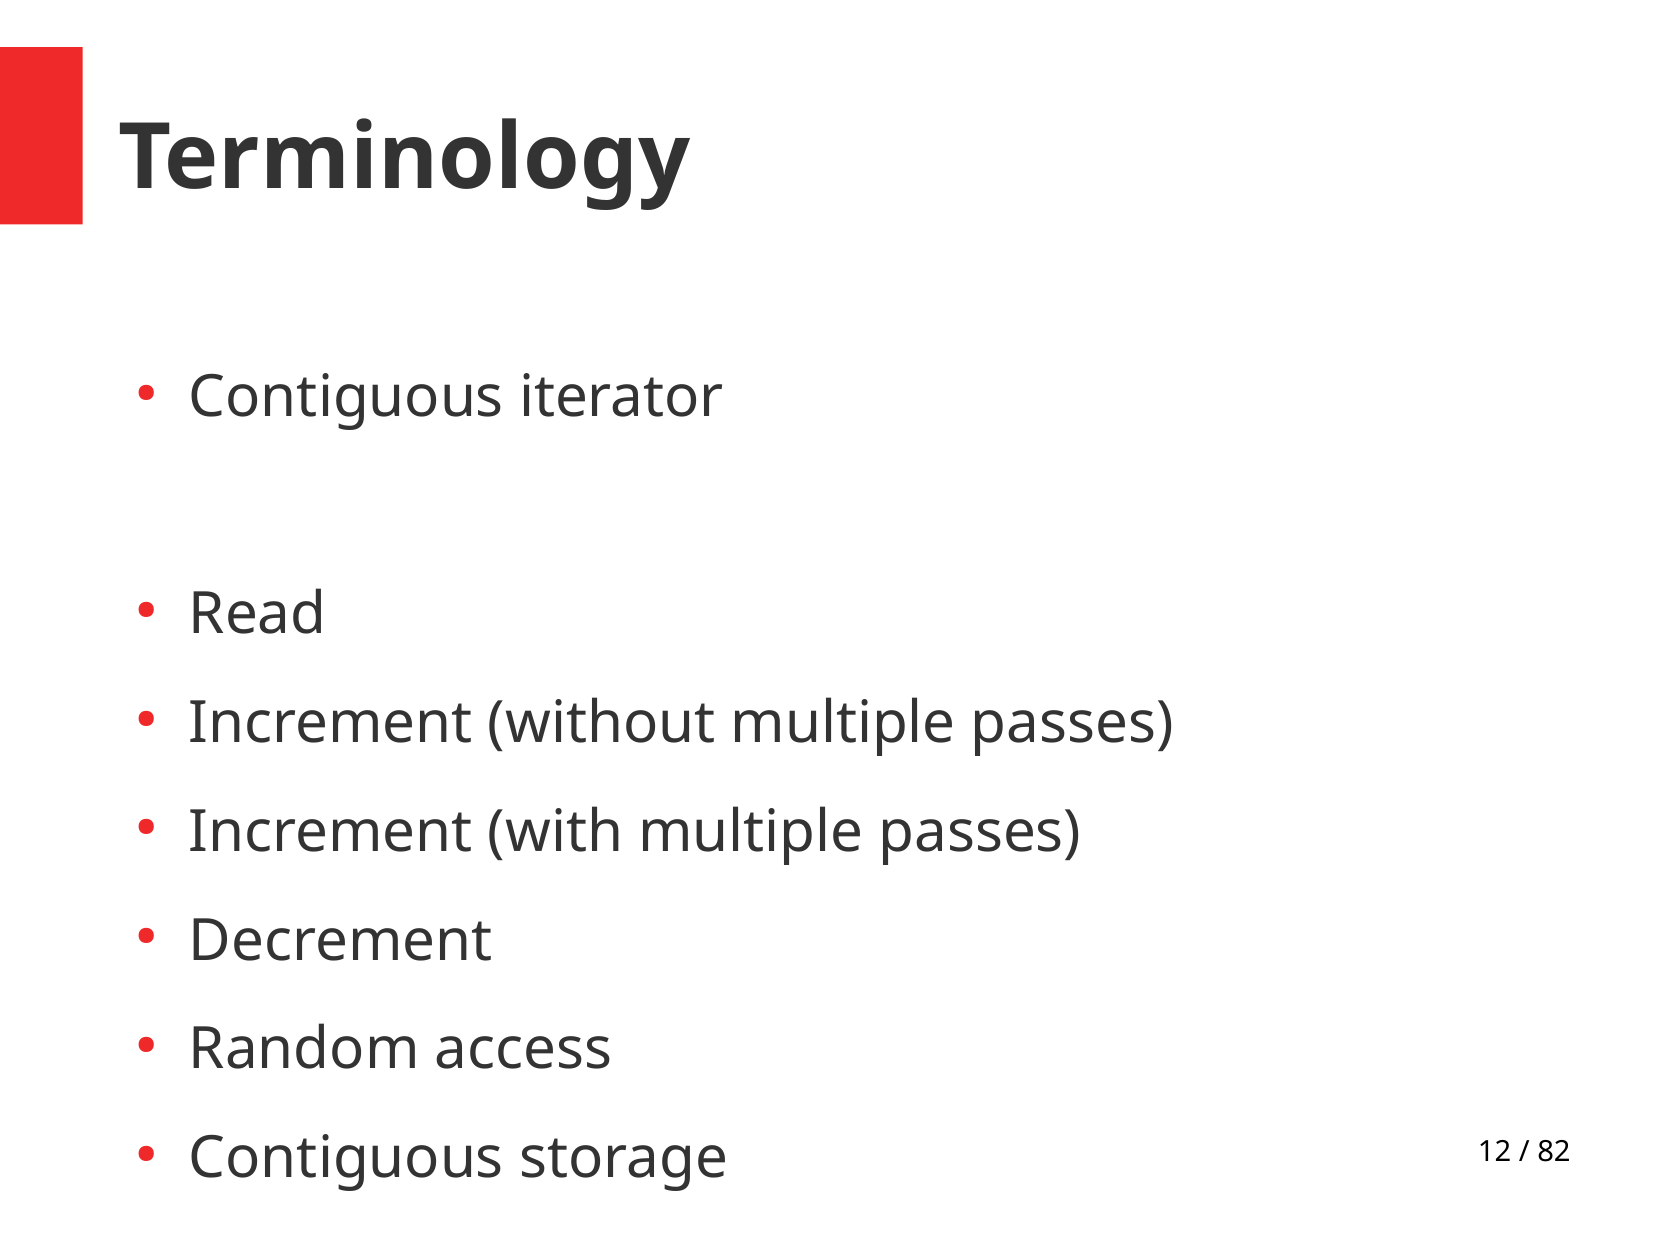

# Terminology
Contiguous iterator
Read
Increment (without multiple passes)
Increment (with multiple passes)
Decrement
Random access
Contiguous storage
12